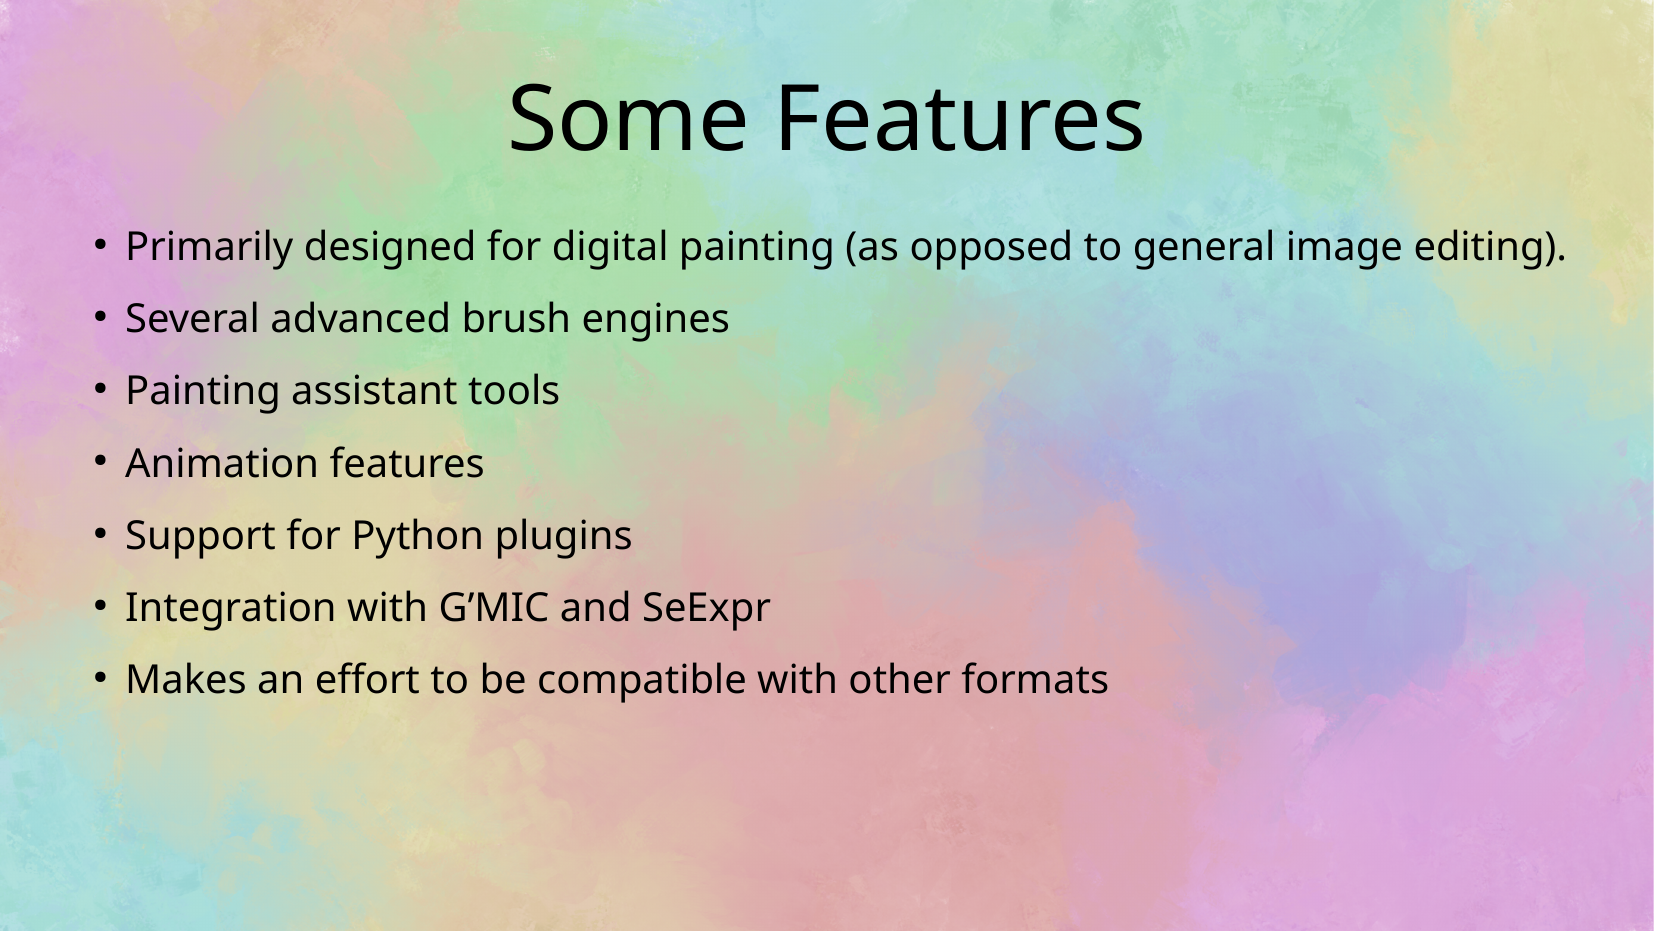

# Some Features
Primarily designed for digital painting (as opposed to general image editing).
Several advanced brush engines
Painting assistant tools
Animation features
Support for Python plugins
Integration with G’MIC and SeExpr
Makes an effort to be compatible with other formats